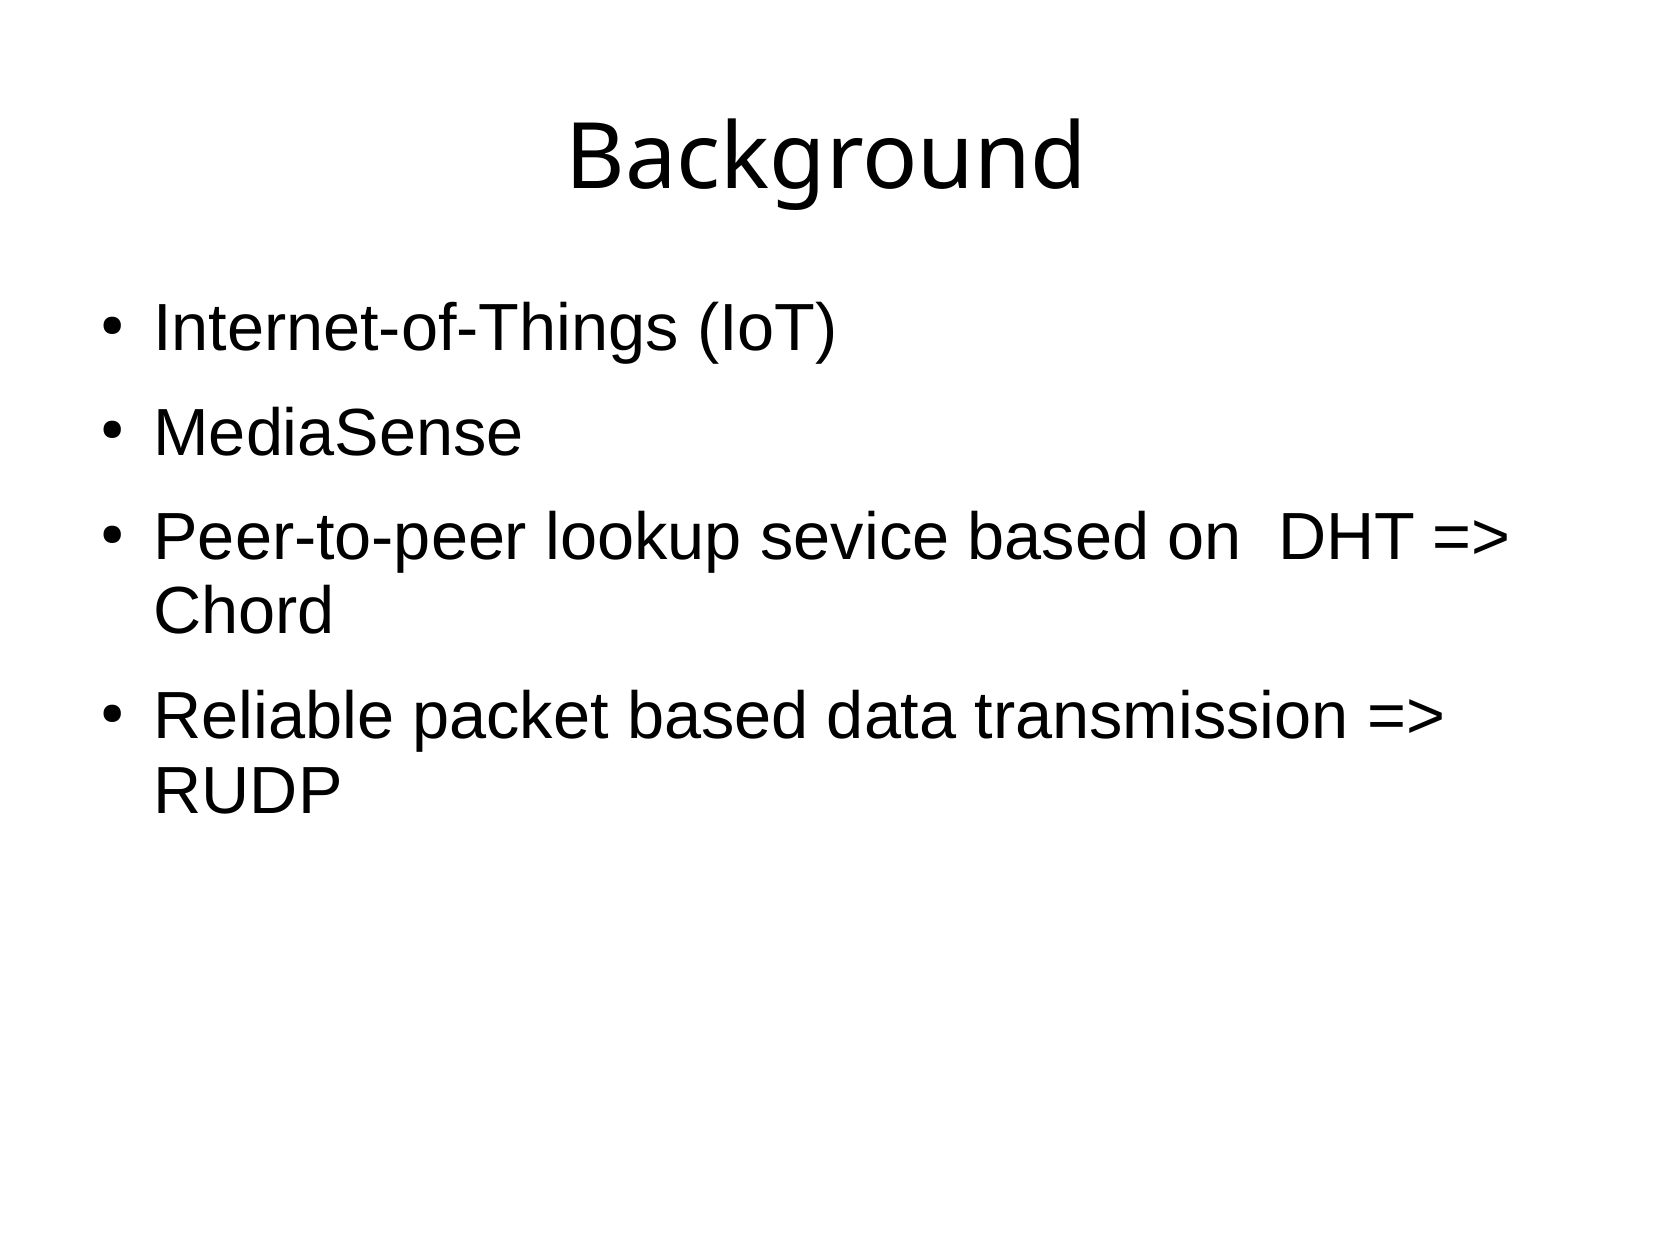

# Background
Internet-of-Things (IoT)
MediaSense
Peer-to-peer lookup sevice based on DHT => Chord
Reliable packet based data transmission => RUDP